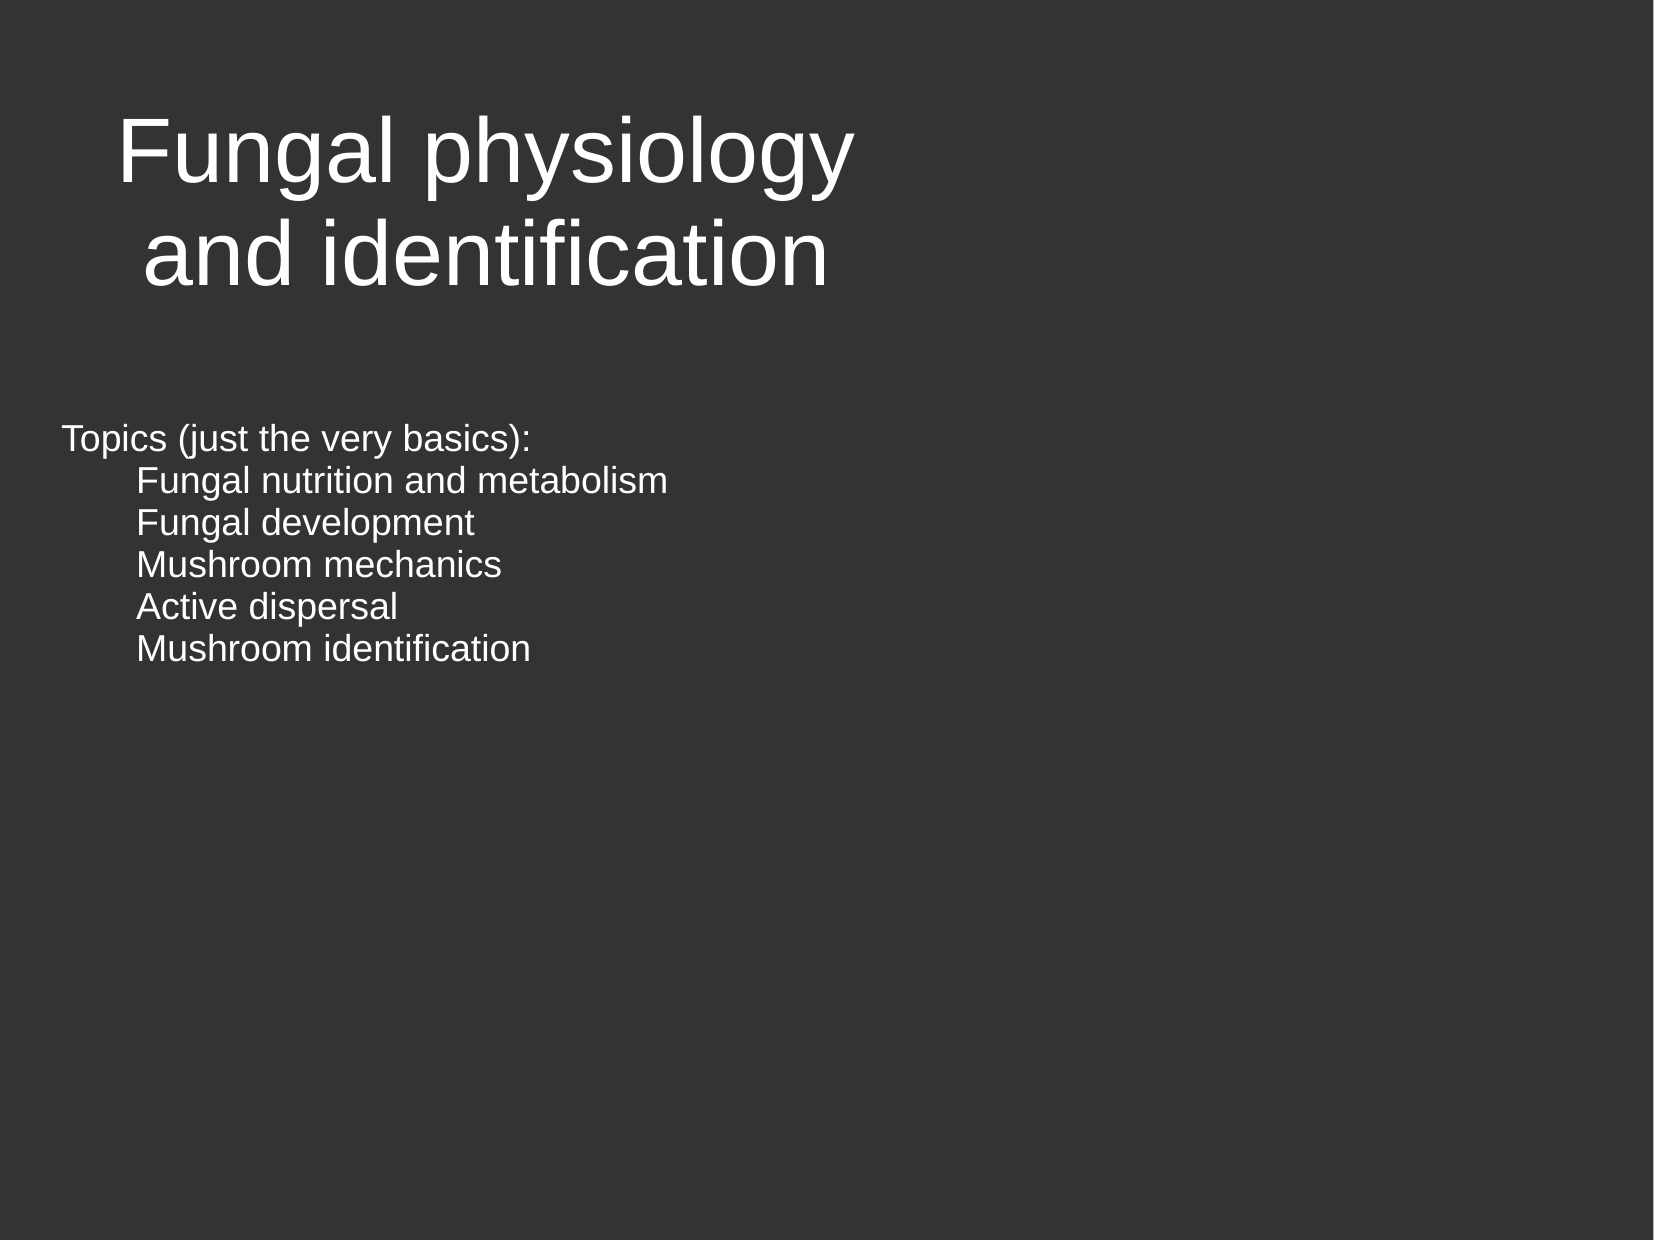

# Fungal physiology and identification
Topics (just the very basics):
	Fungal nutrition and metabolism
	Fungal development
	Mushroom mechanics
	Active dispersal
	Mushroom identification